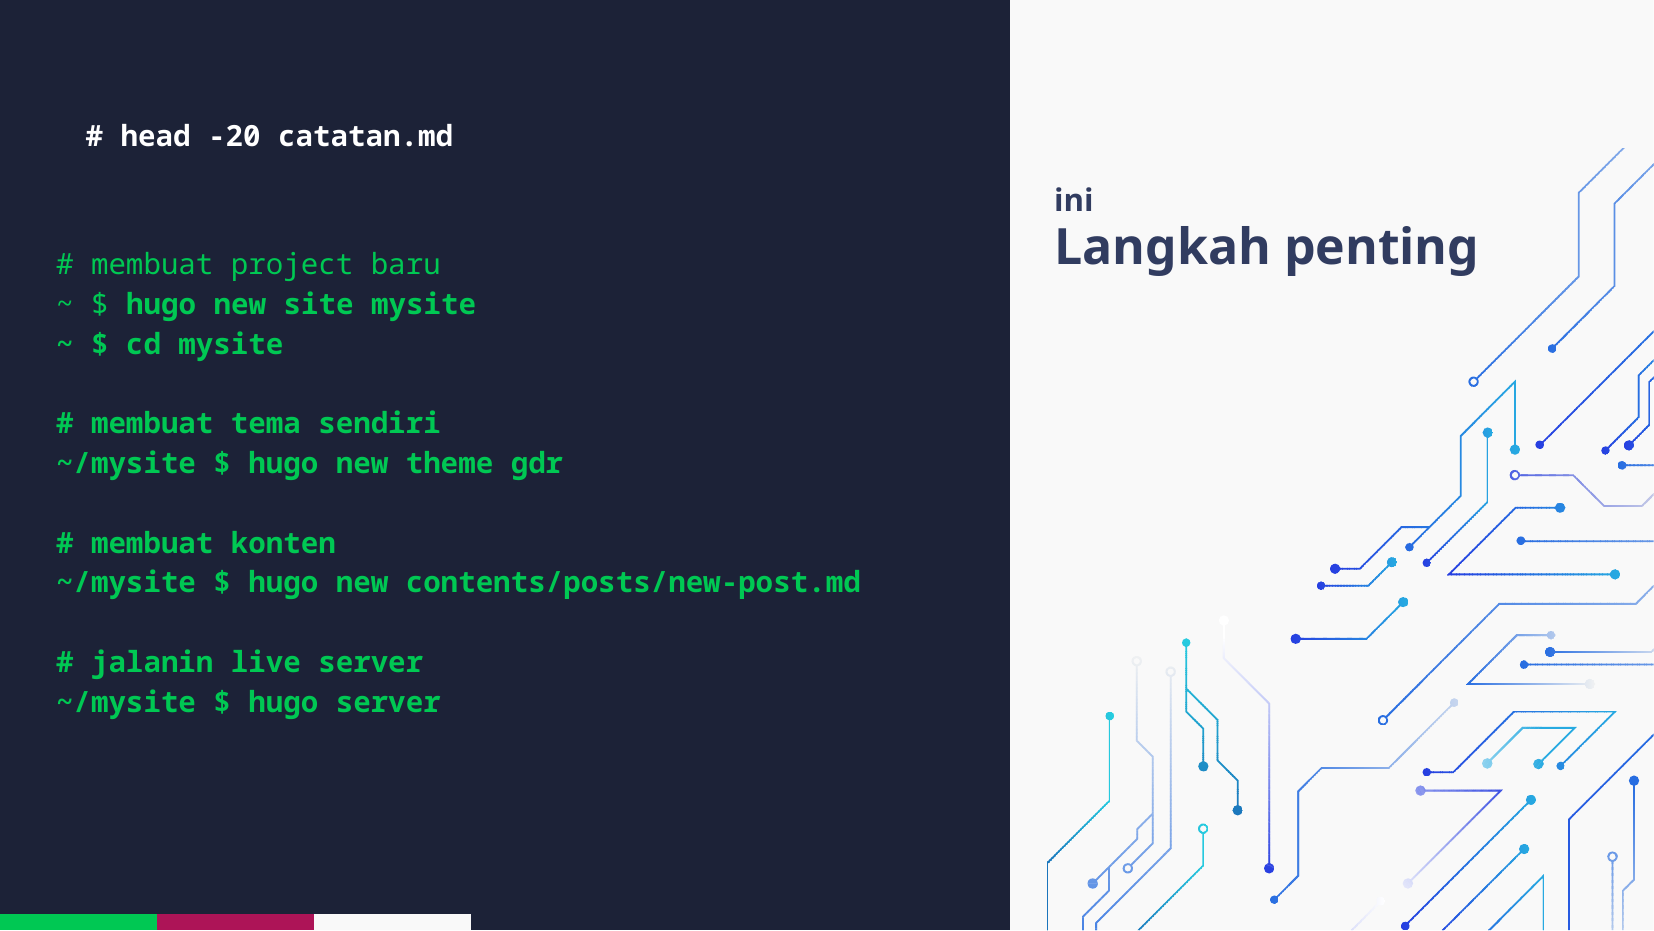

# head -20 catatan.md
ini
Langkah penting
# membuat project baru
~ $ hugo new site mysite
~ $ cd mysite
# membuat tema sendiri
~/mysite $ hugo new theme gdr
# membuat konten
~/mysite $ hugo new contents/posts/new-post.md
# jalanin live server
~/mysite $ hugo server